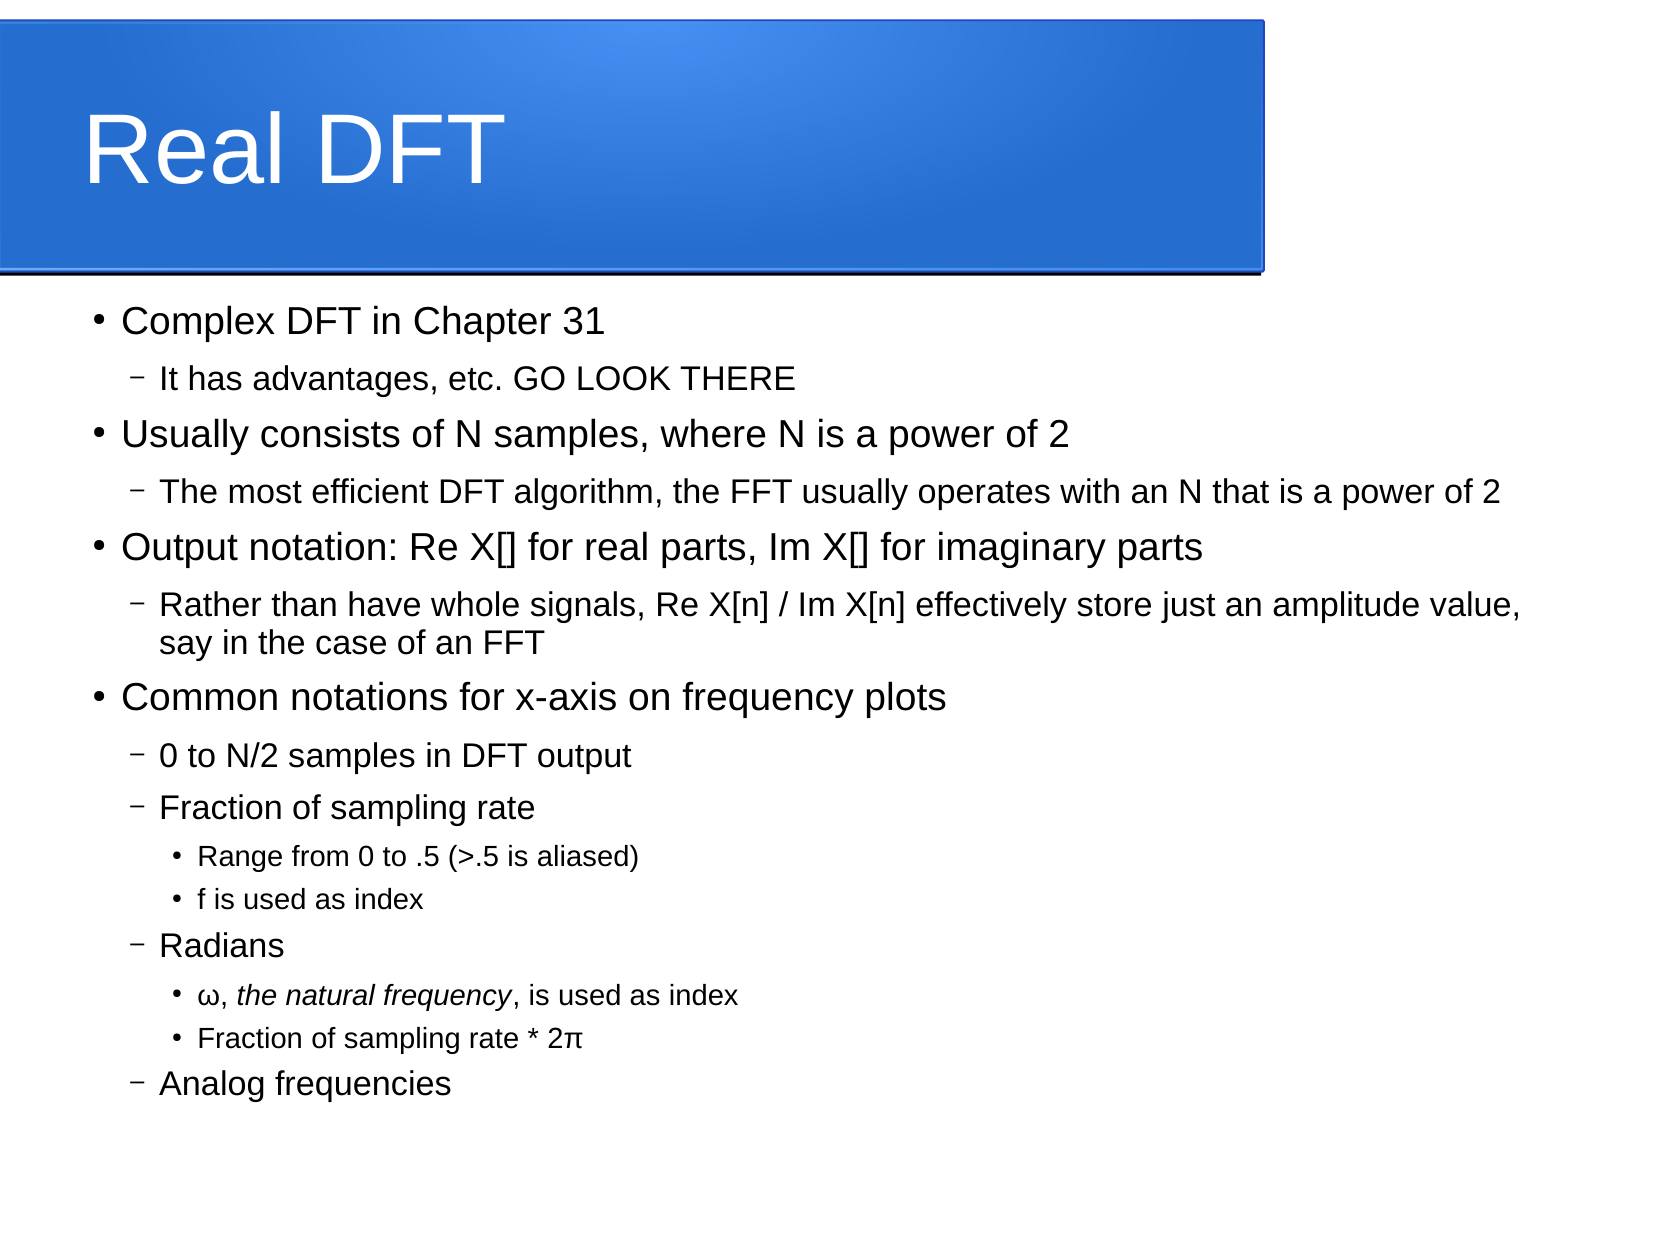

# Real DFT
Complex DFT in Chapter 31
It has advantages, etc. GO LOOK THERE
Usually consists of N samples, where N is a power of 2
The most efficient DFT algorithm, the FFT usually operates with an N that is a power of 2
Output notation: Re X[] for real parts, Im X[] for imaginary parts
Rather than have whole signals, Re X[n] / Im X[n] effectively store just an amplitude value, say in the case of an FFT
Common notations for x-axis on frequency plots
0 to N/2 samples in DFT output
Fraction of sampling rate
Range from 0 to .5 (>.5 is aliased)
f is used as index
Radians
ω, the natural frequency, is used as index
Fraction of sampling rate * 2π
Analog frequencies